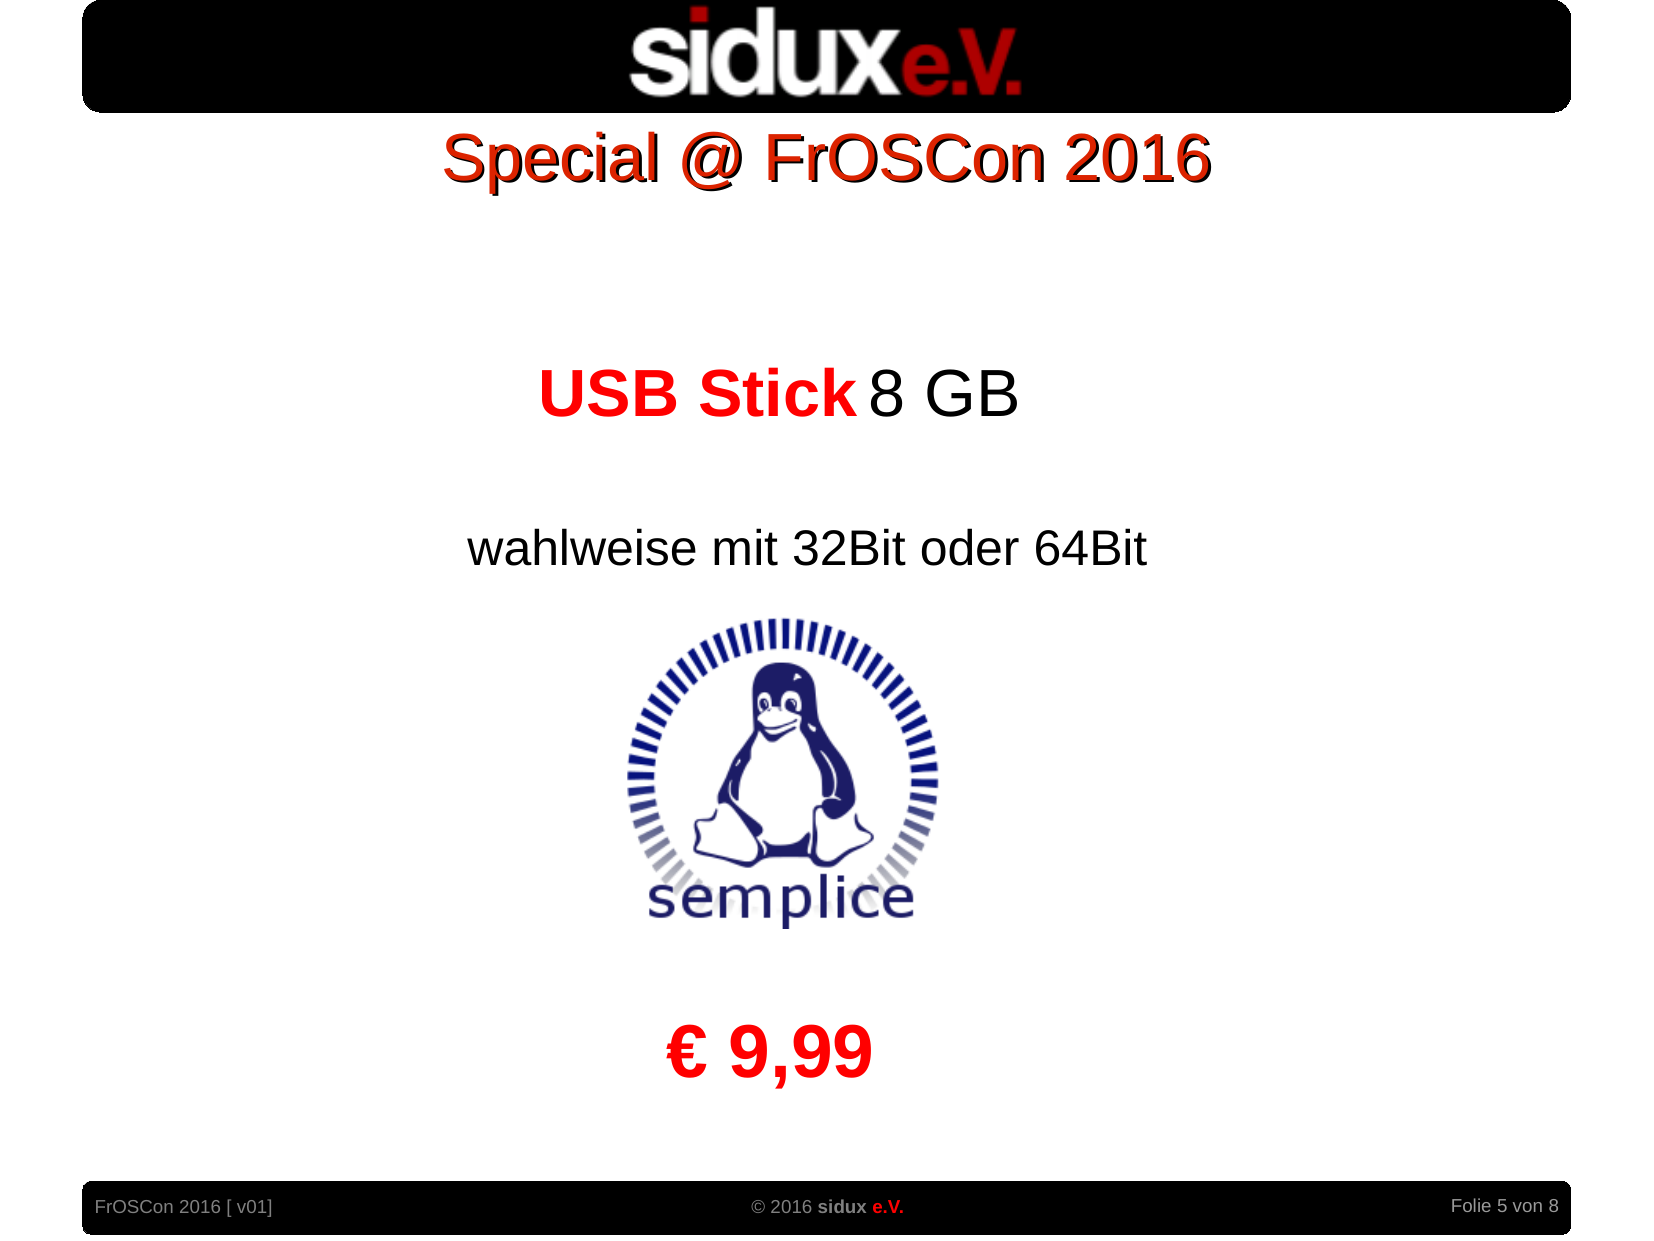

Special @ FrOSCon 2016
 USB Stick 8 GB
 wahlweise mit 32Bit oder 64Bit
					€ 9,99